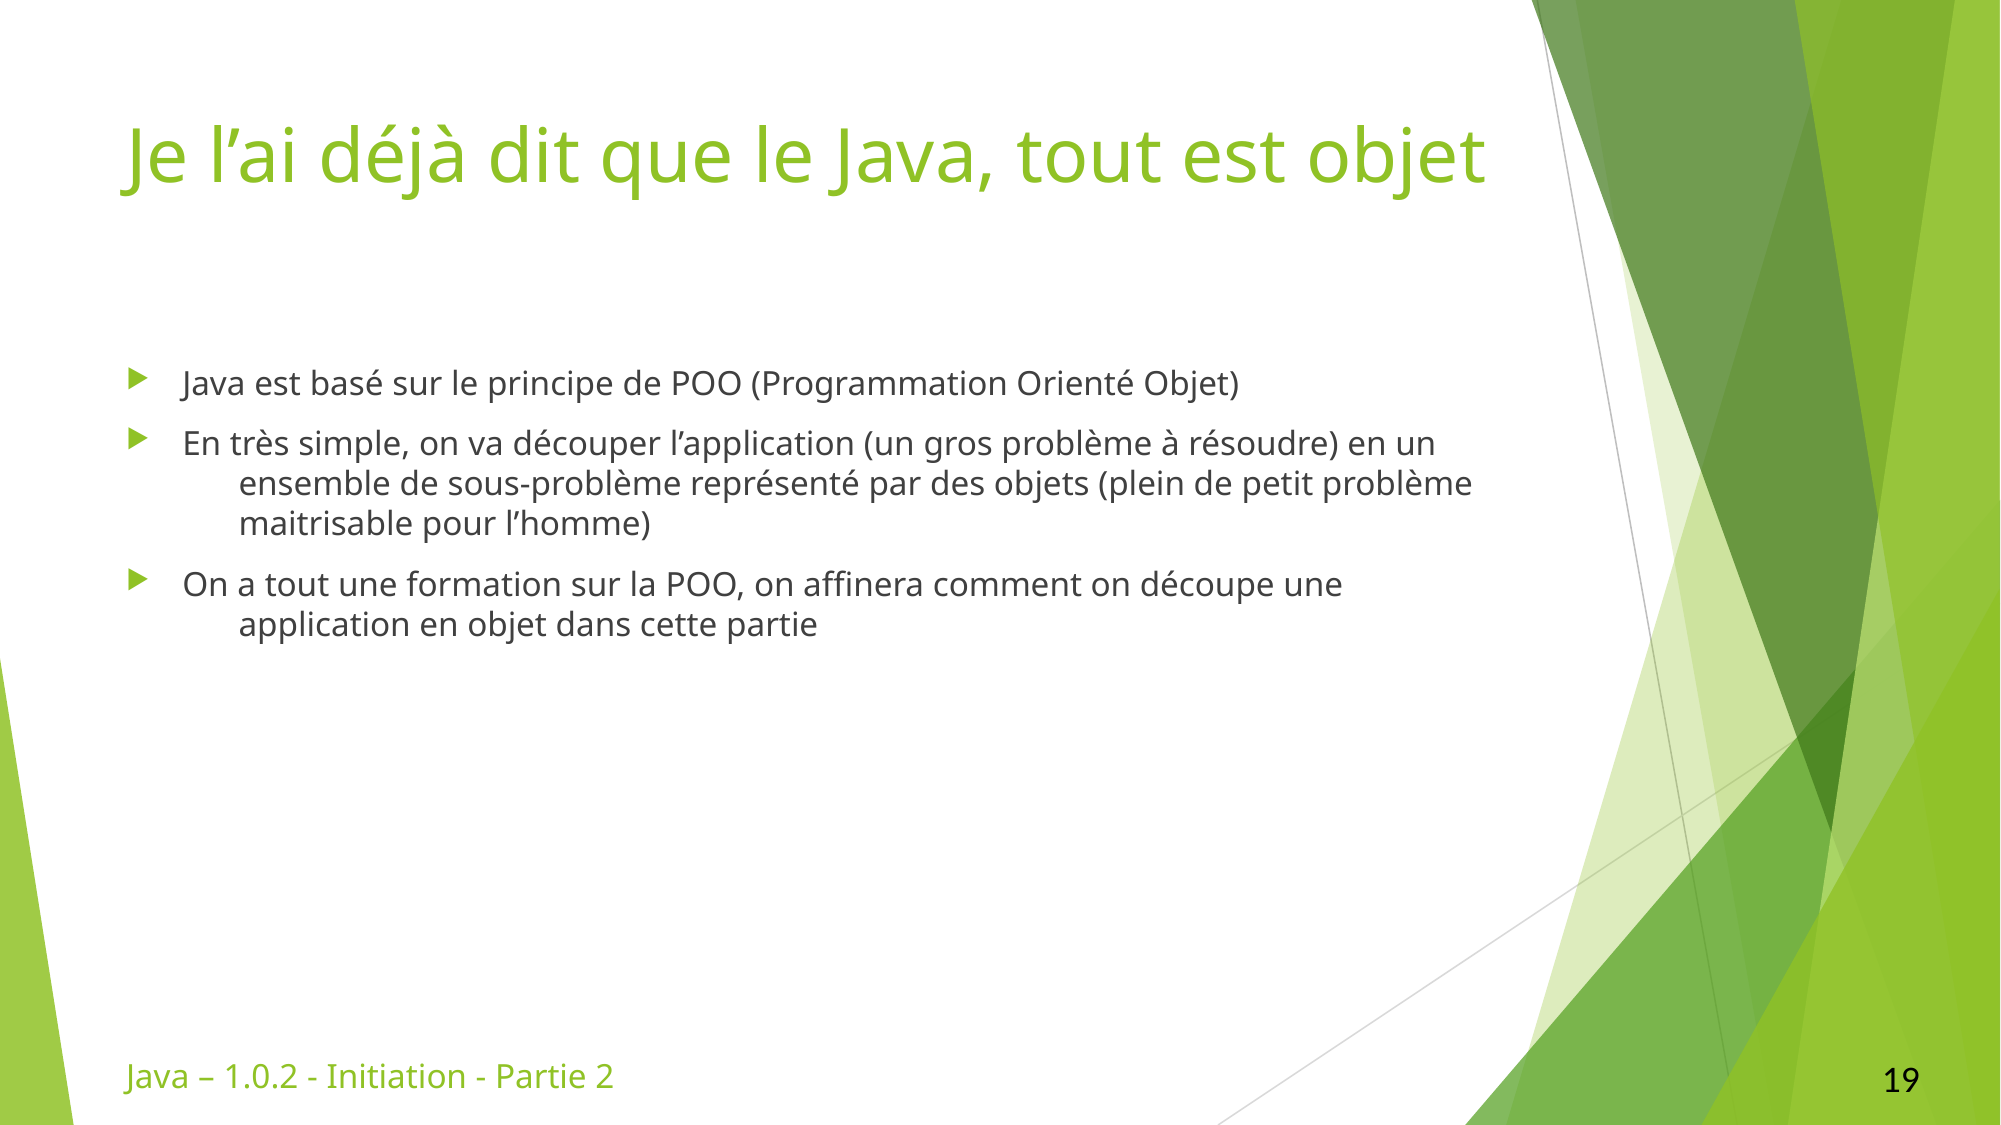

# Je l’ai déjà dit que le Java, tout est objet
Java est basé sur le principe de POO (Programmation Orienté Objet)
En très simple, on va découper l’application (un gros problème à résoudre) en un ensemble de sous-problème représenté par des objets (plein de petit problème maitrisable pour l’homme)
On a tout une formation sur la POO, on affinera comment on découpe une application en objet dans cette partie
Java – 1.0.2 - Initiation - Partie 2